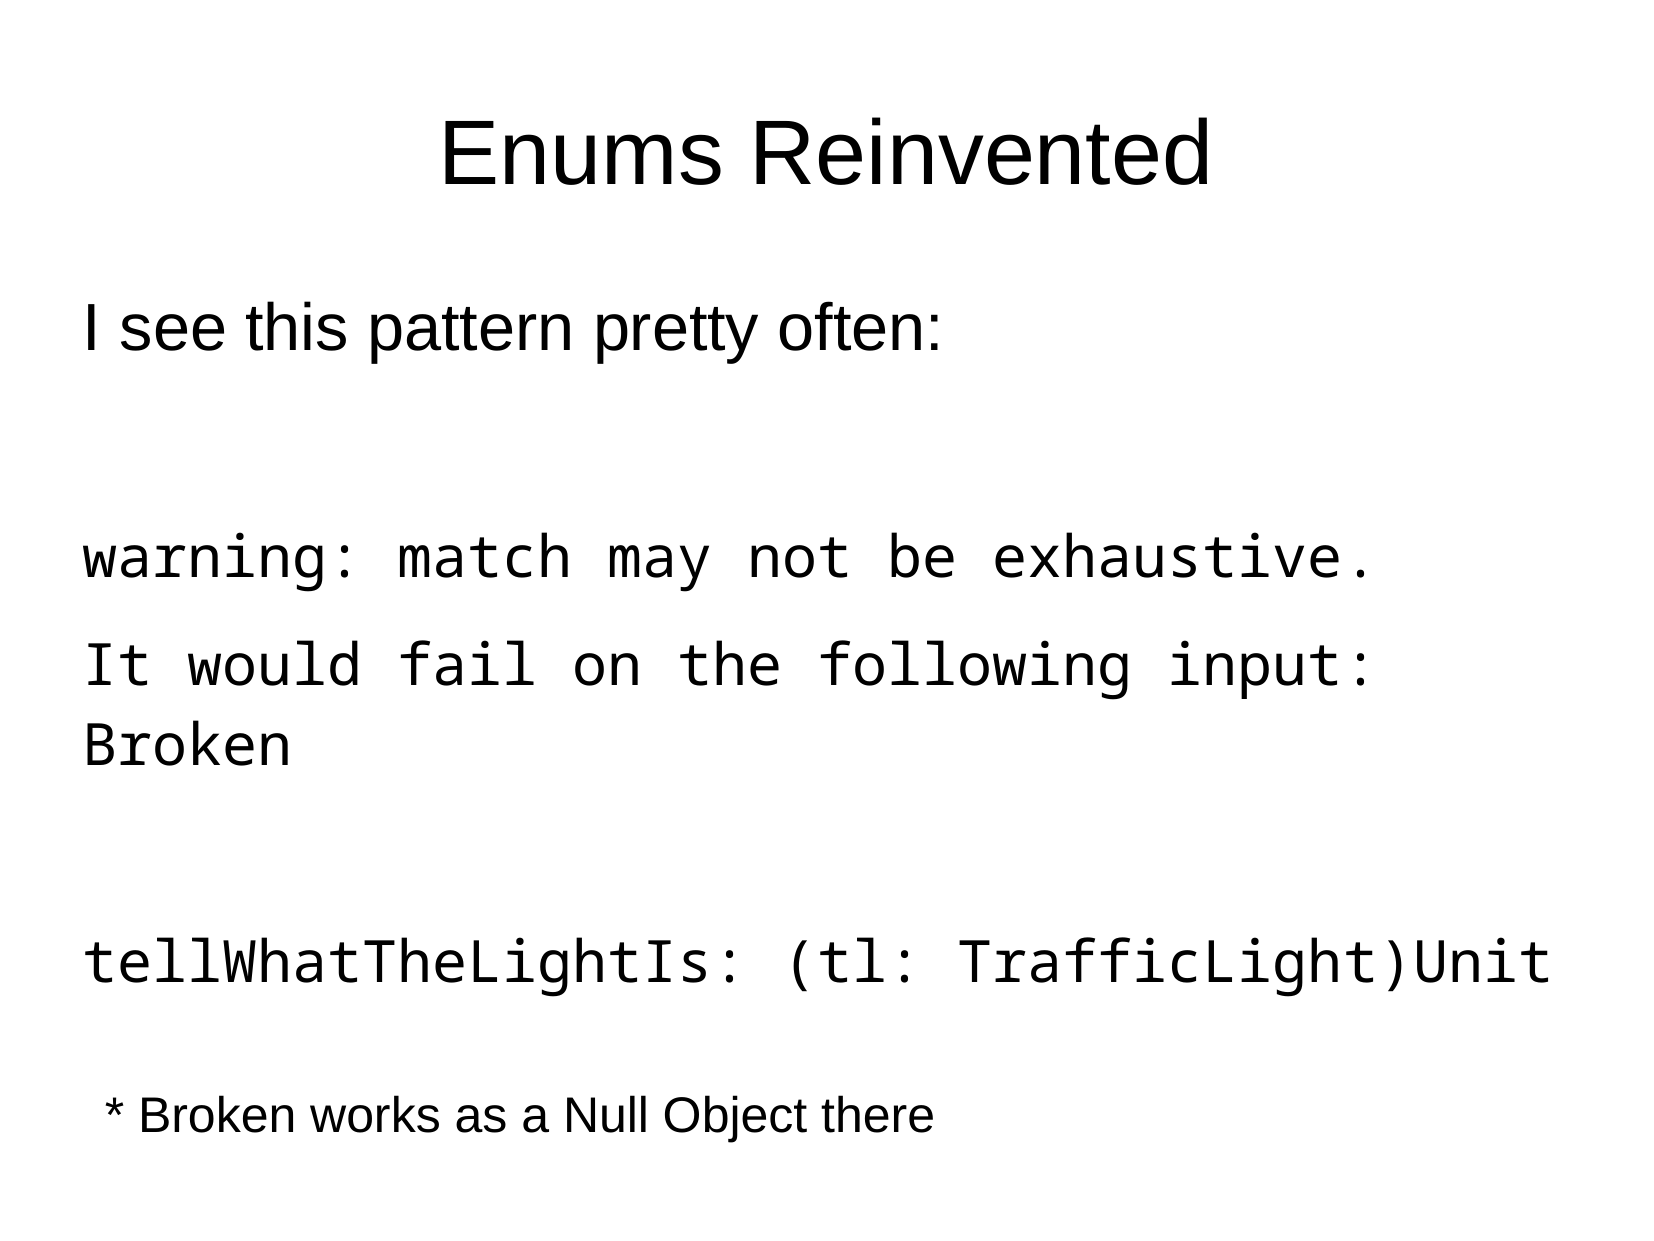

# Enums Reinvented
I see this pattern pretty often:
warning: match may not be exhaustive.
It would fail on the following input: Broken
tellWhatTheLightIs: (tl: TrafficLight)Unit
* Broken works as a Null Object there